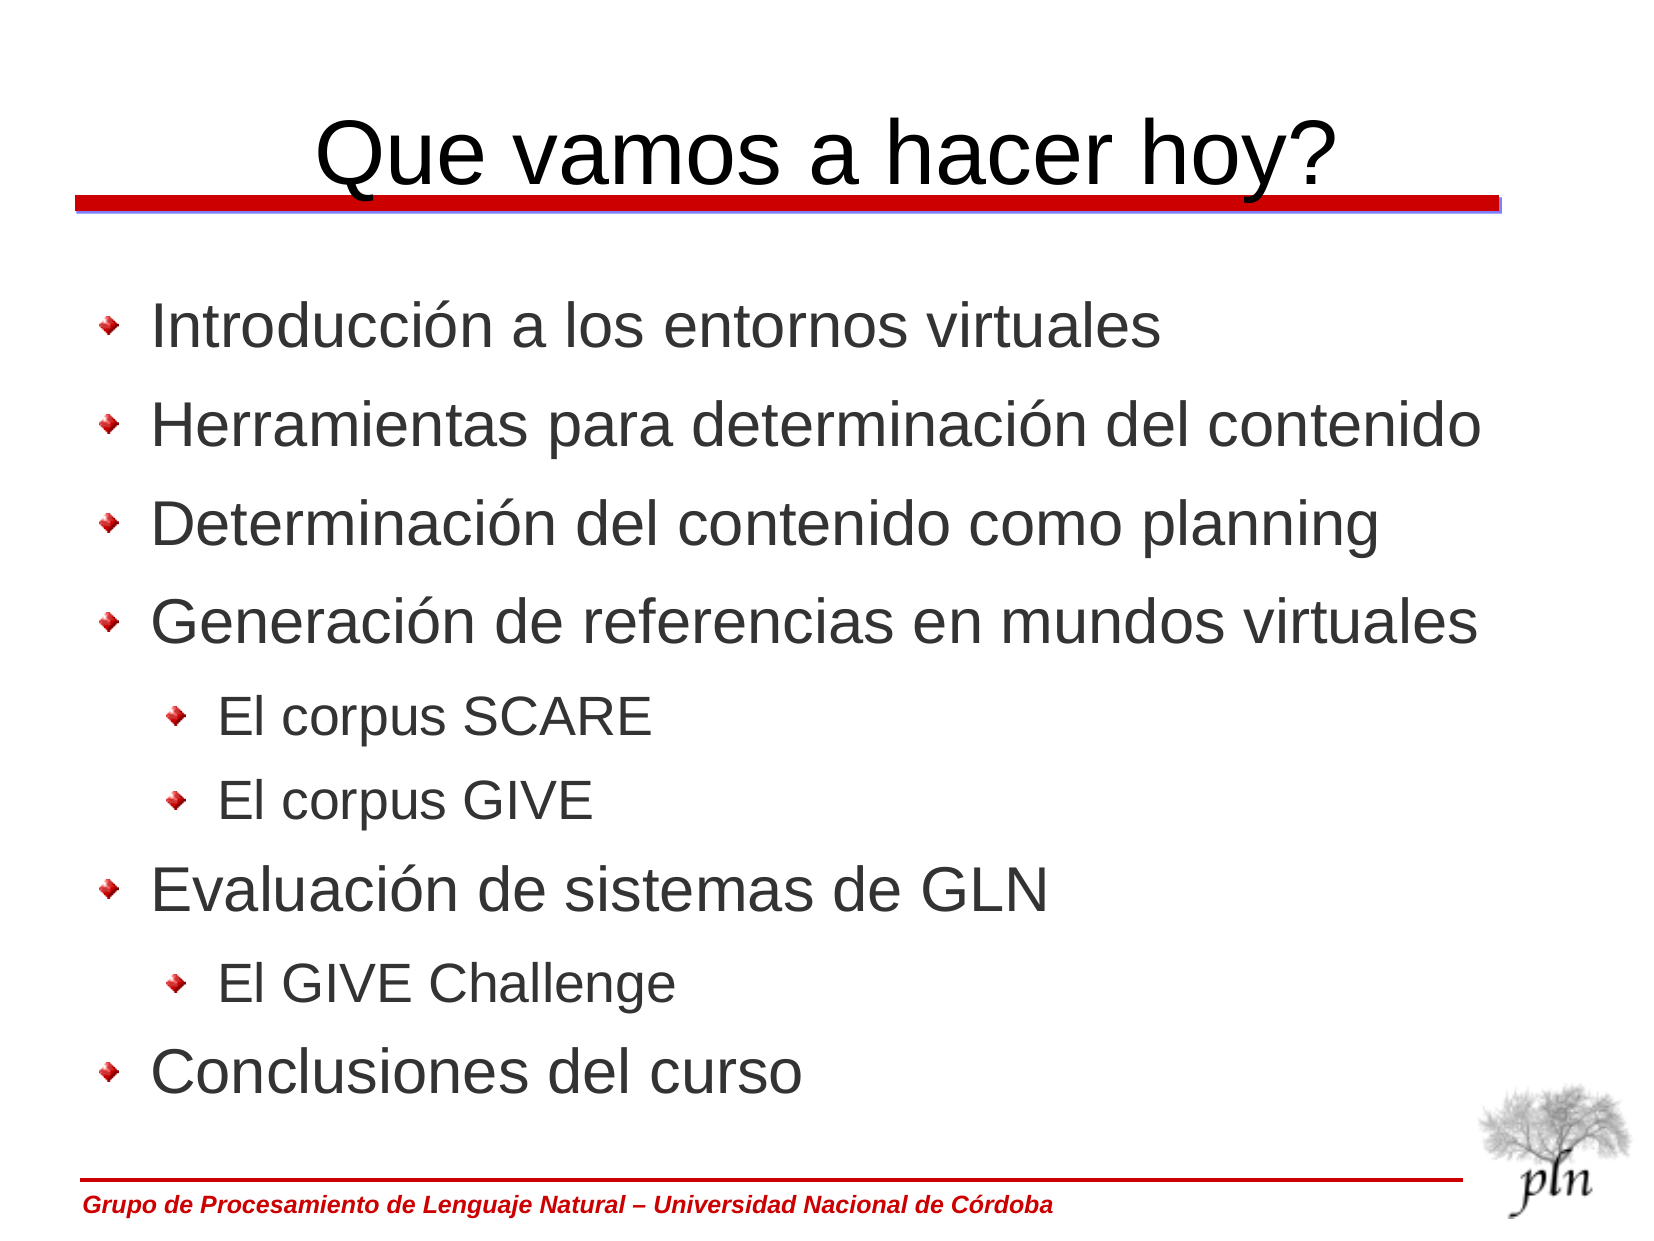

# Que vamos a hacer hoy?
Introducción a los entornos virtuales
Herramientas para determinación del contenido
Determinación del contenido como planning
Generación de referencias en mundos virtuales
El corpus SCARE
El corpus GIVE
Evaluación de sistemas de GLN
El GIVE Challenge
Conclusiones del curso